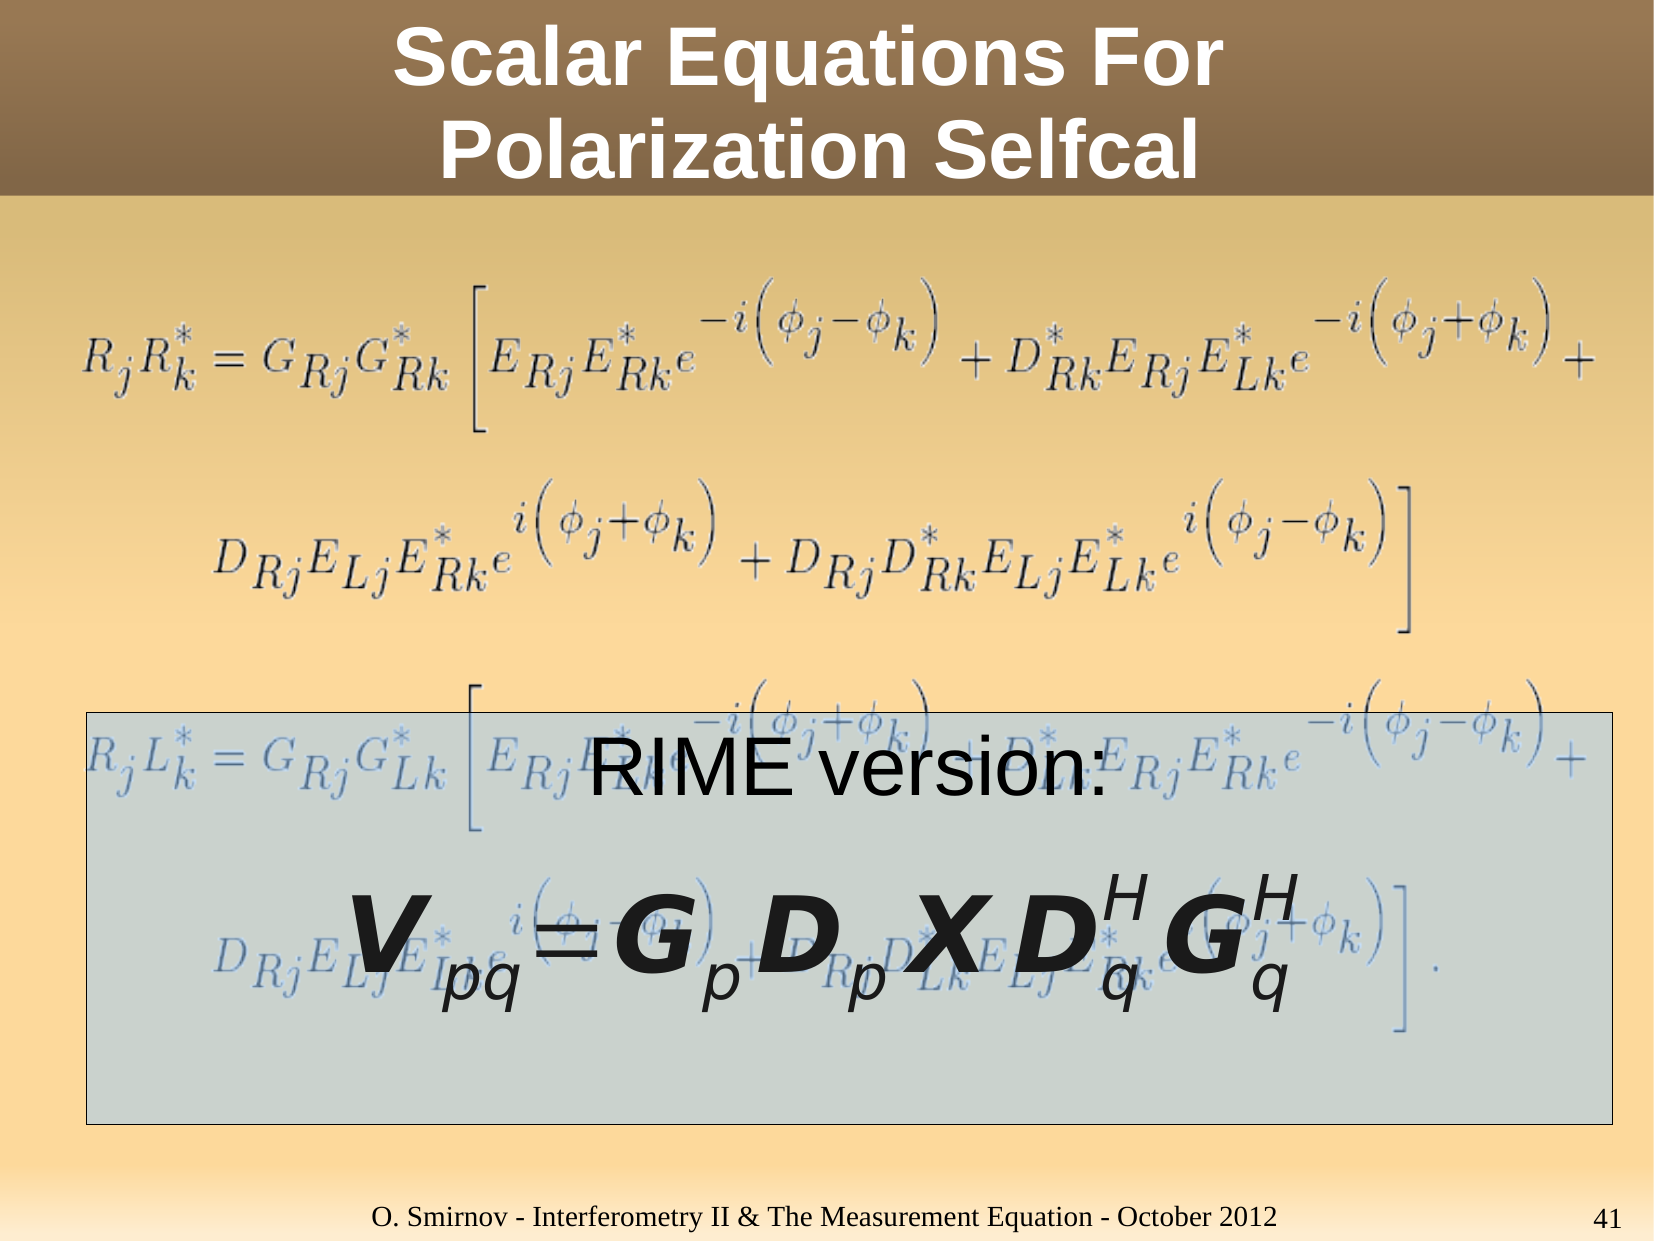

# Scalar Equations For Polarization Selfcal
RIME version:
O. Smirnov - Interferometry II & The Measurement Equation - October 2012
41